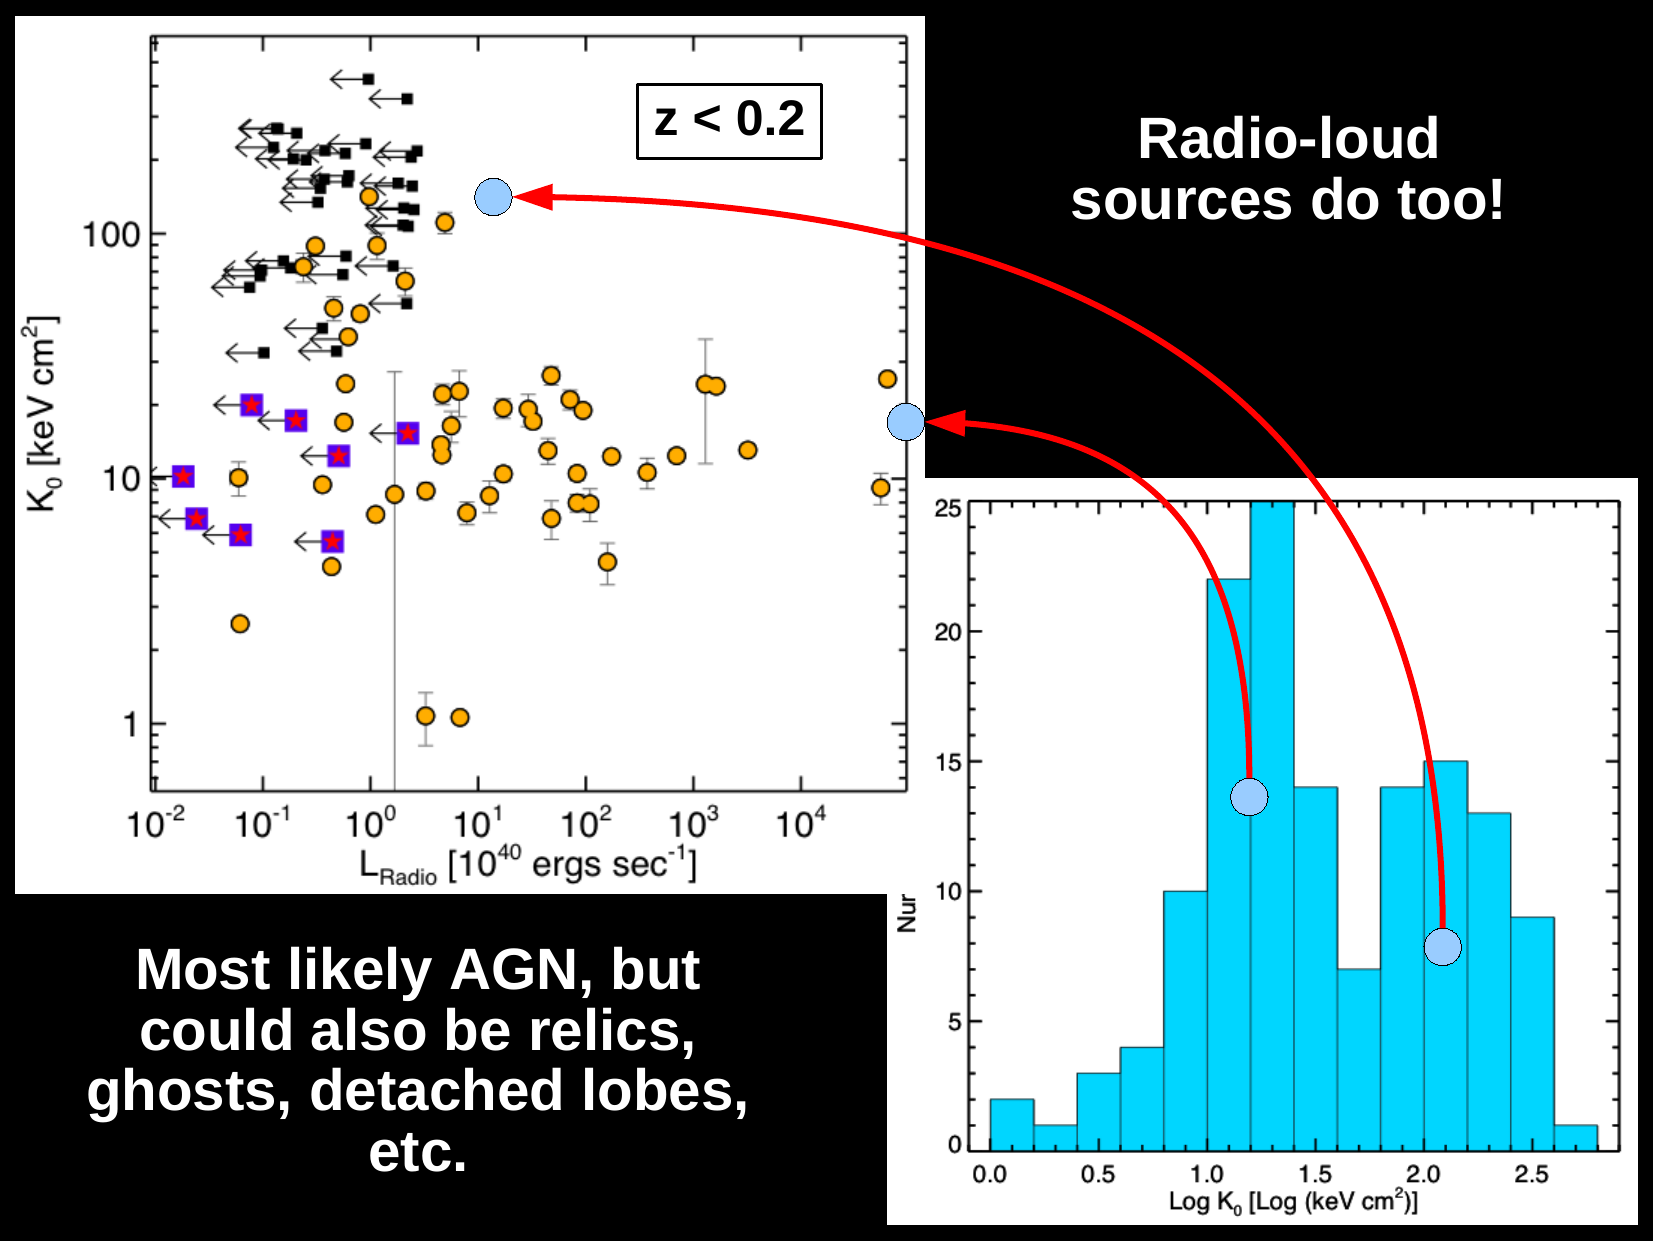

z < 0.2
Radio-loud sources do too!
Most likely AGN, but could also be relics, ghosts, detached lobes, etc.